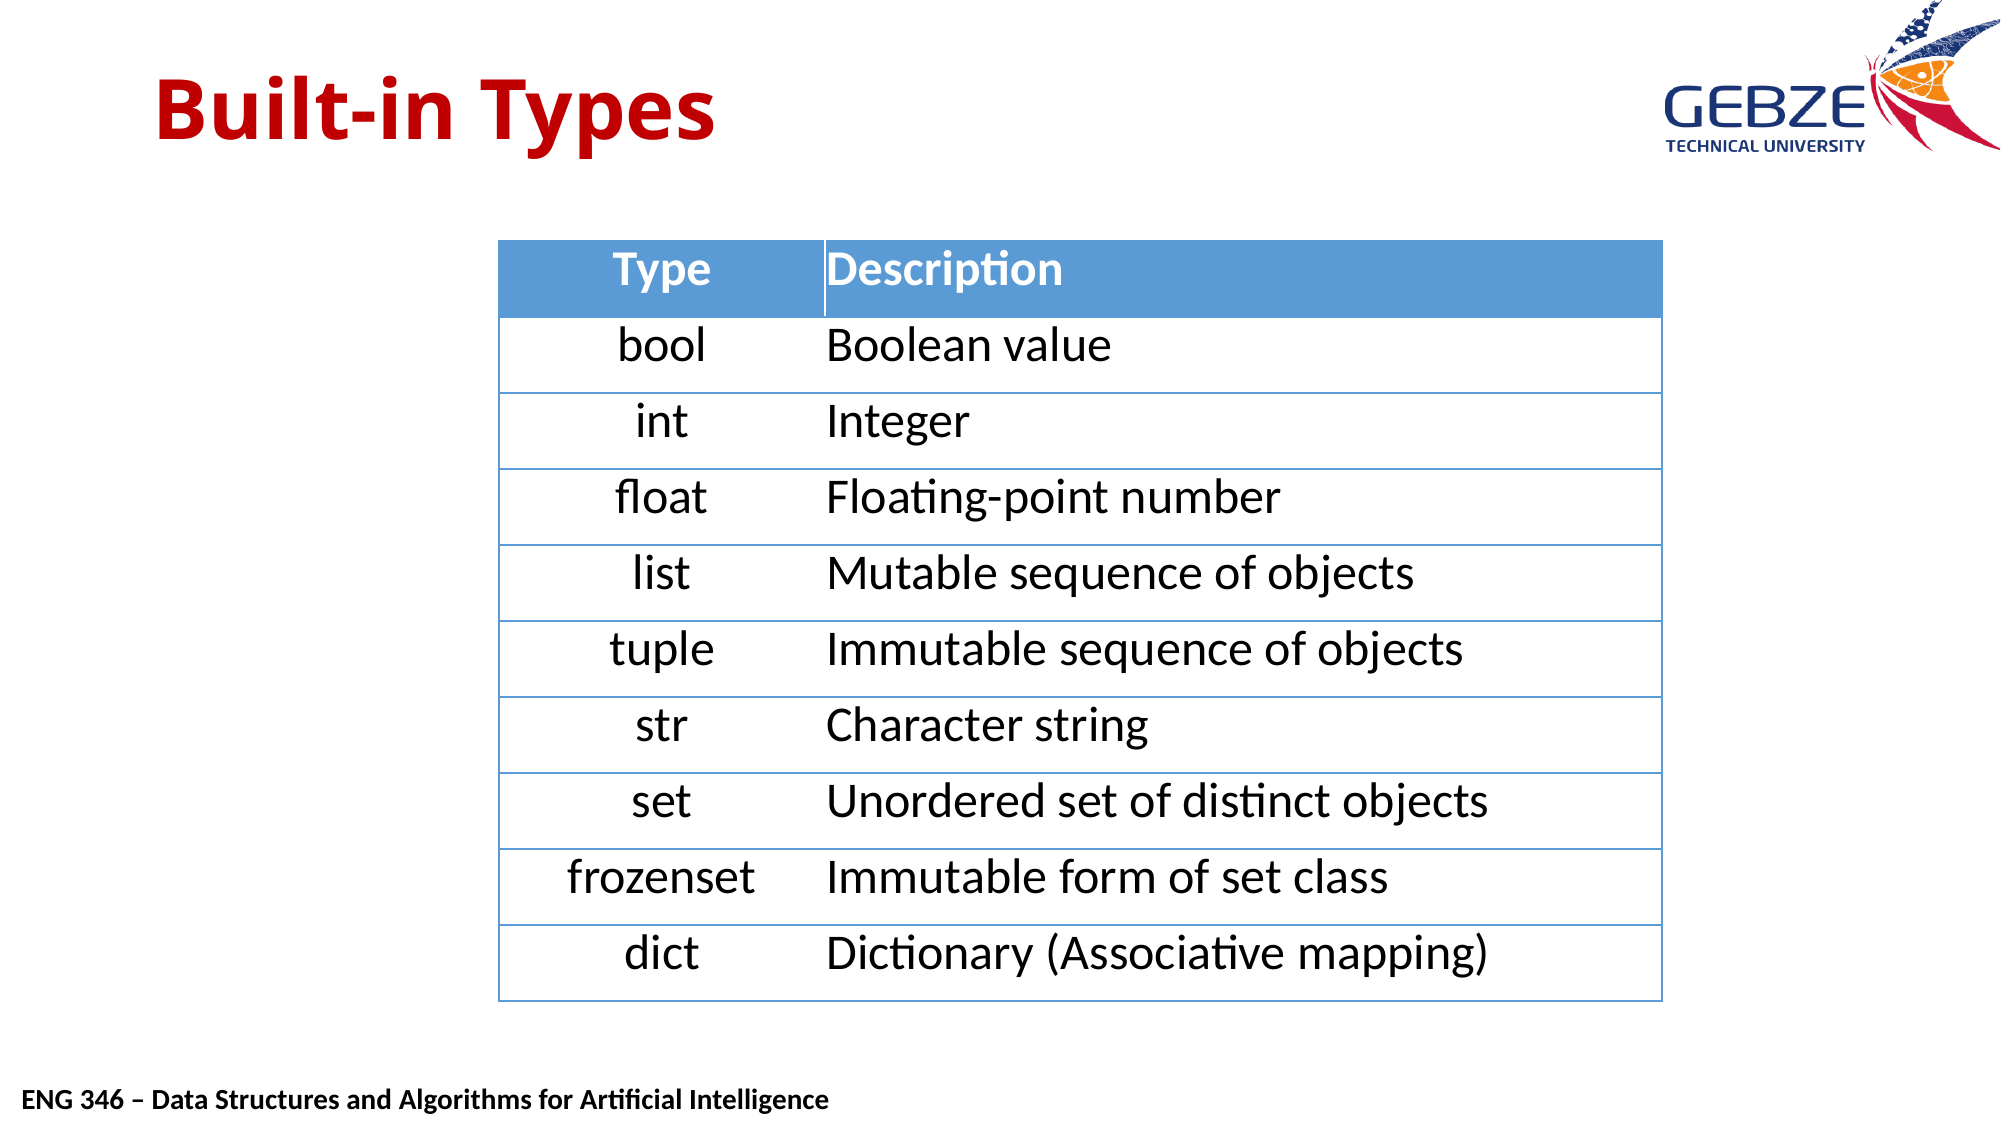

# Built-in Types
| Type | Description |
| --- | --- |
| bool | Boolean value |
| int | Integer |
| float | Floating-point number |
| list | Mutable sequence of objects |
| tuple | Immutable sequence of objects |
| str | Character string |
| set | Unordered set of distinct objects |
| frozenset | Immutable form of set class |
| dict | Dictionary (Associative mapping) |